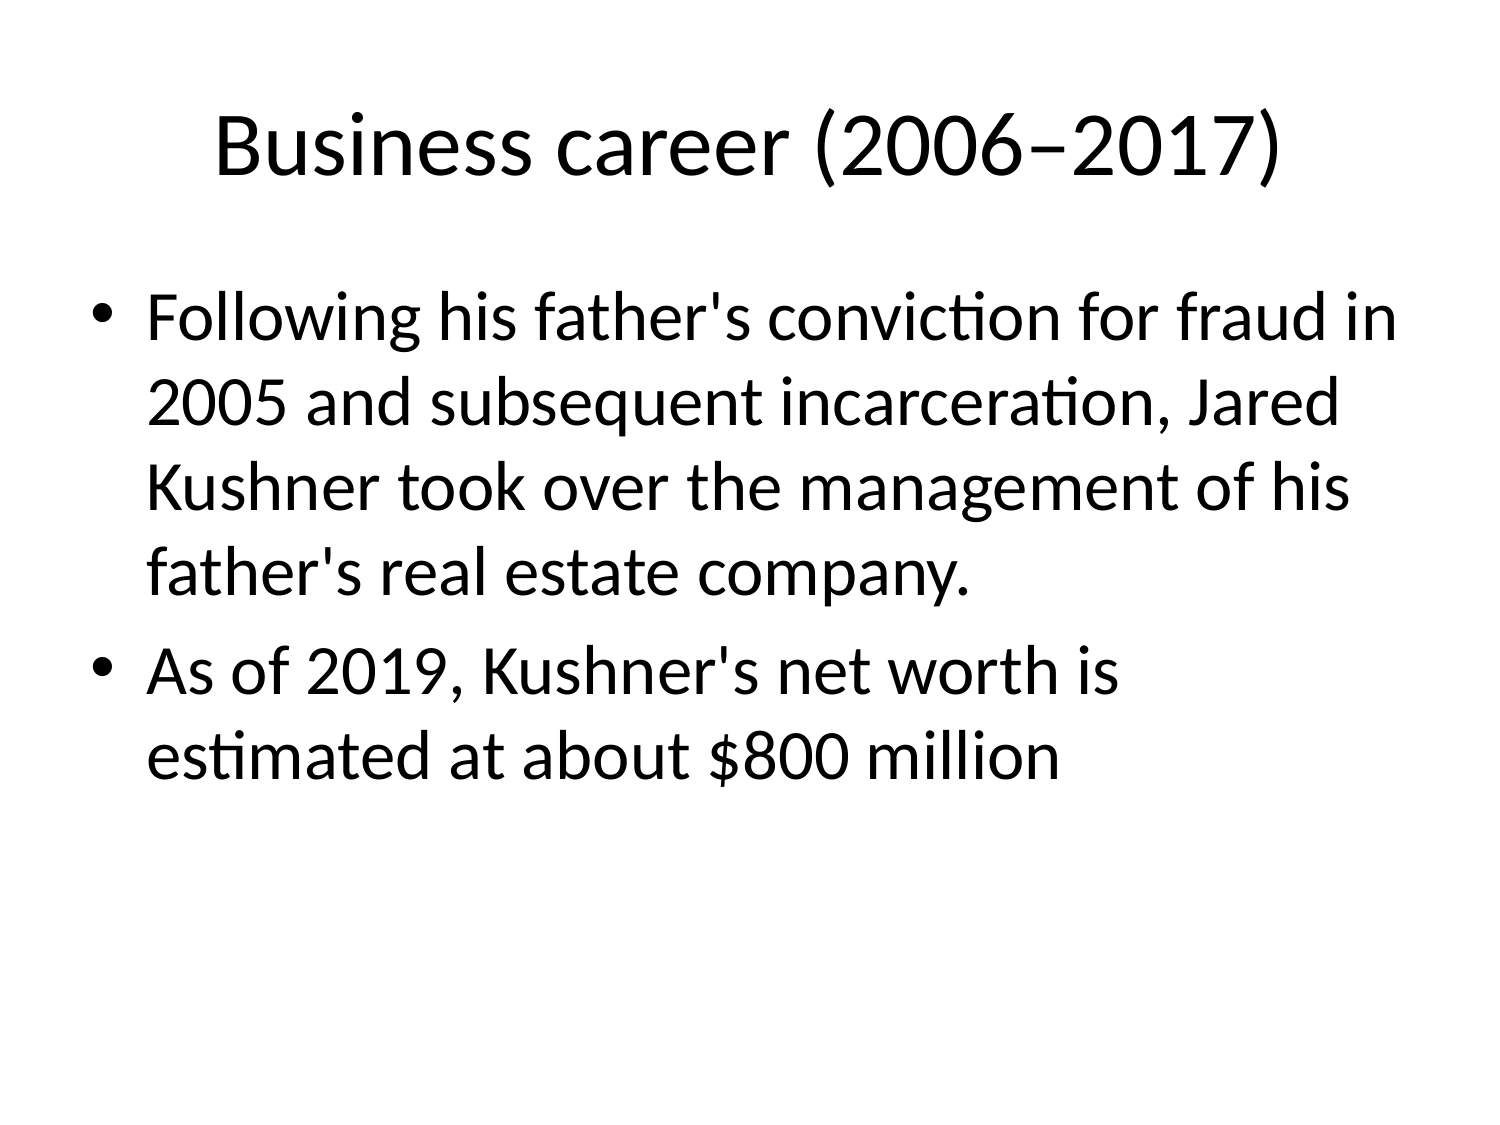

# Business career (2006–2017)
Following his father's conviction for fraud in 2005 and subsequent incarceration, Jared Kushner took over the management of his father's real estate company.
As of 2019, Kushner's net worth is estimated at about $800 million